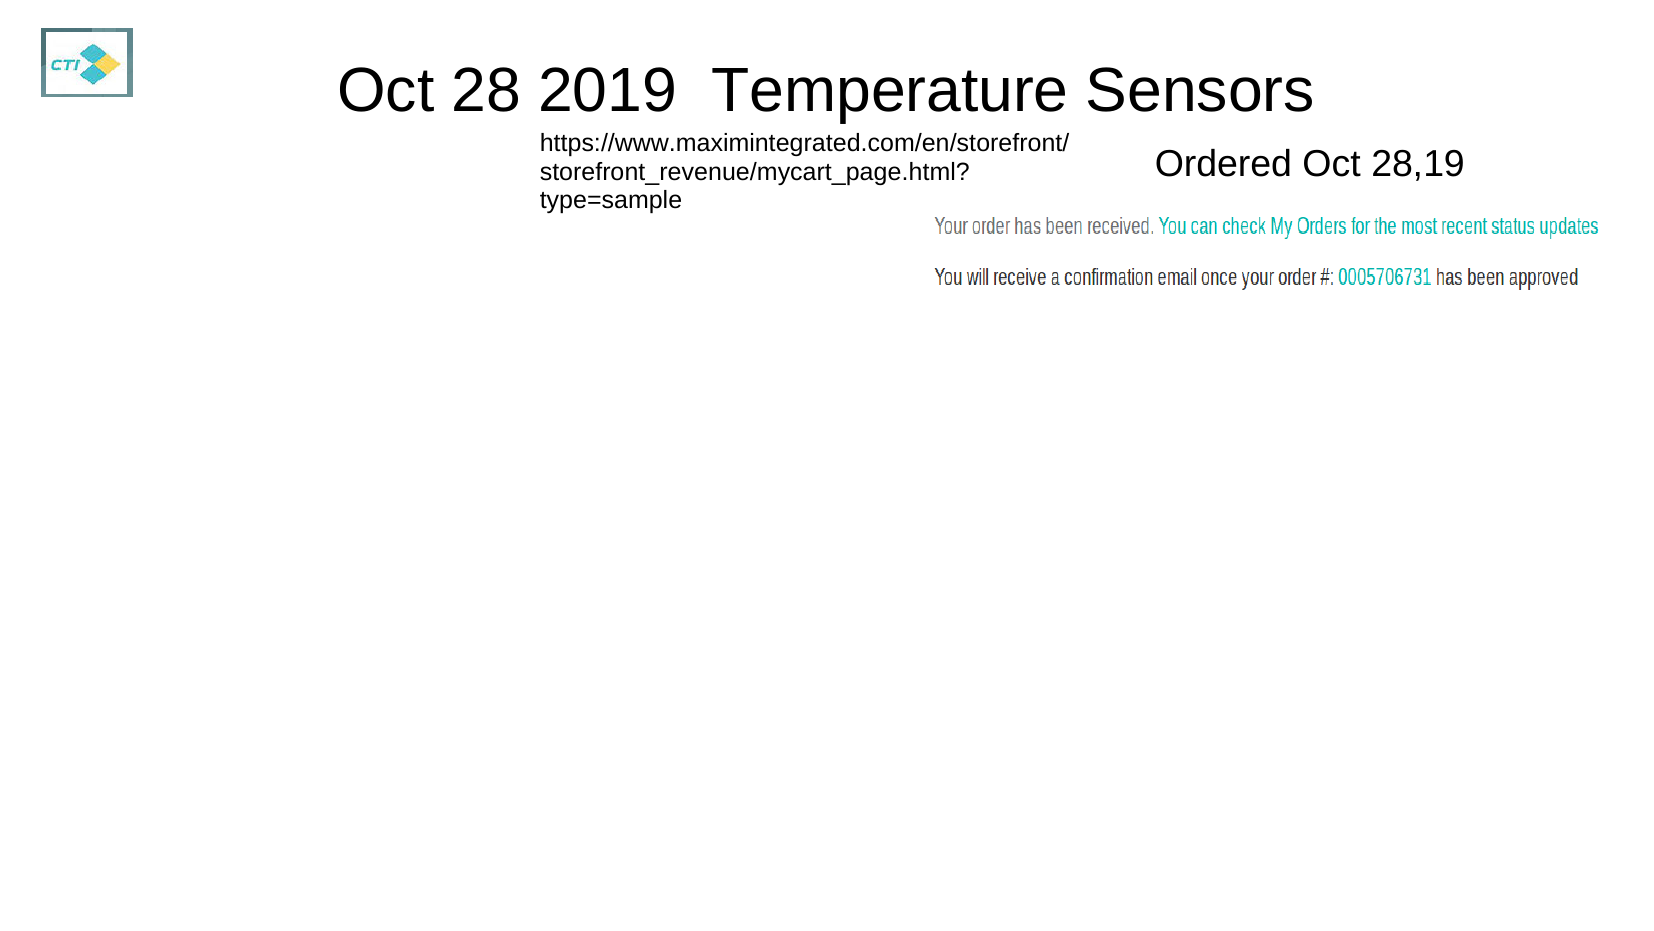

# Oct 28 2019 Temperature Sensors
https://www.maximintegrated.com/en/storefront/storefront_revenue/mycart_page.html?type=sample
Ordered Oct 28,19